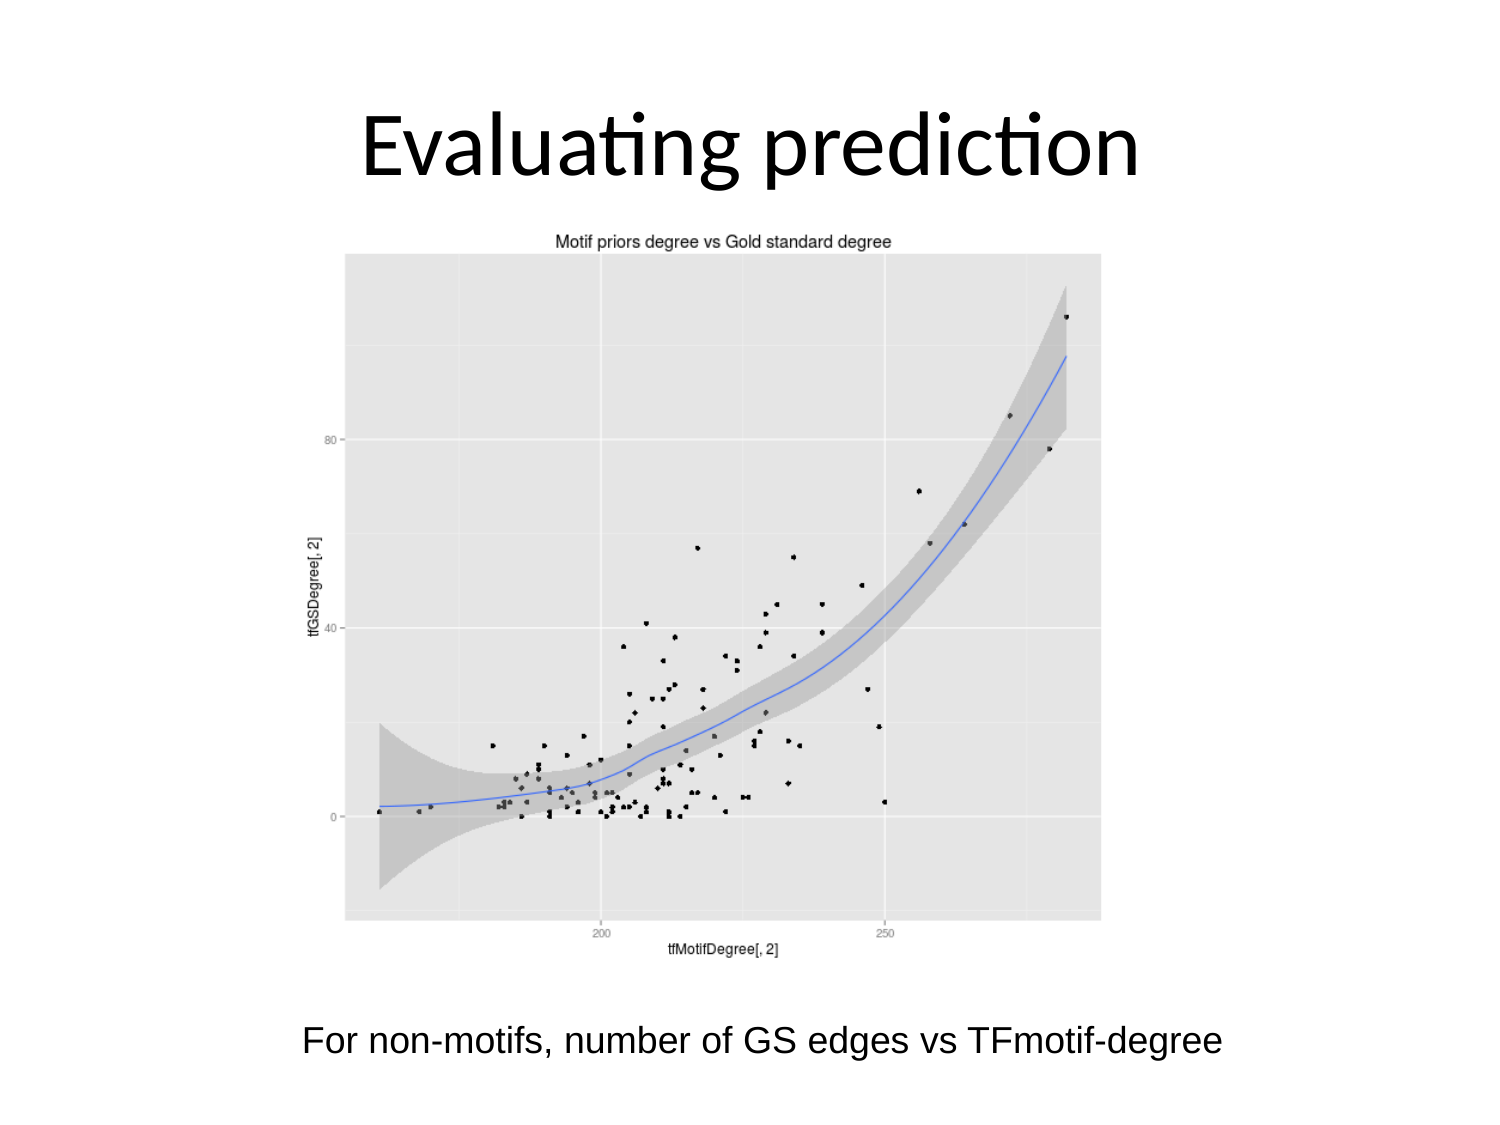

# Evaluating prediction
For non-motifs, number of GS edges vs TFmotif-degree